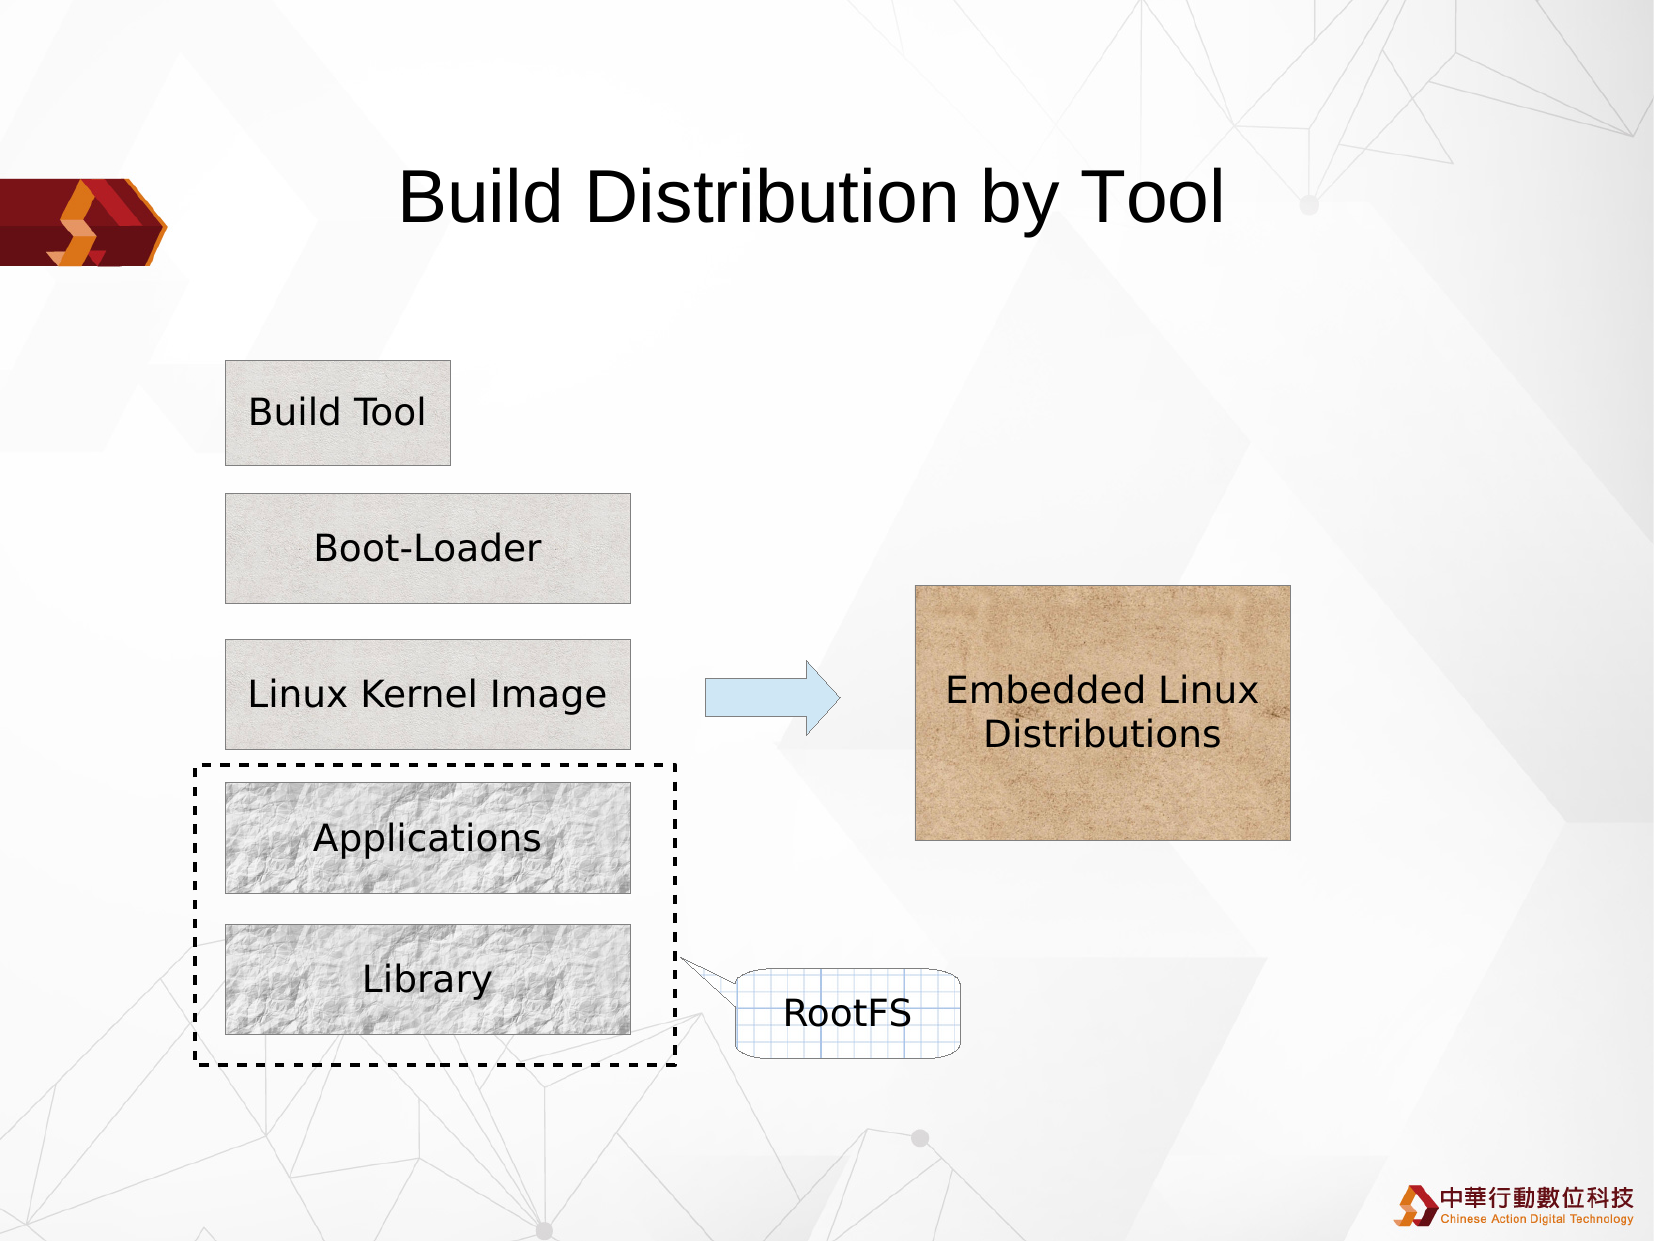

# Build Distribution by Tool
Build Tool
Boot-Loader
Embedded Linux
Distributions
Linux Kernel Image
Applications
Library
RootFS